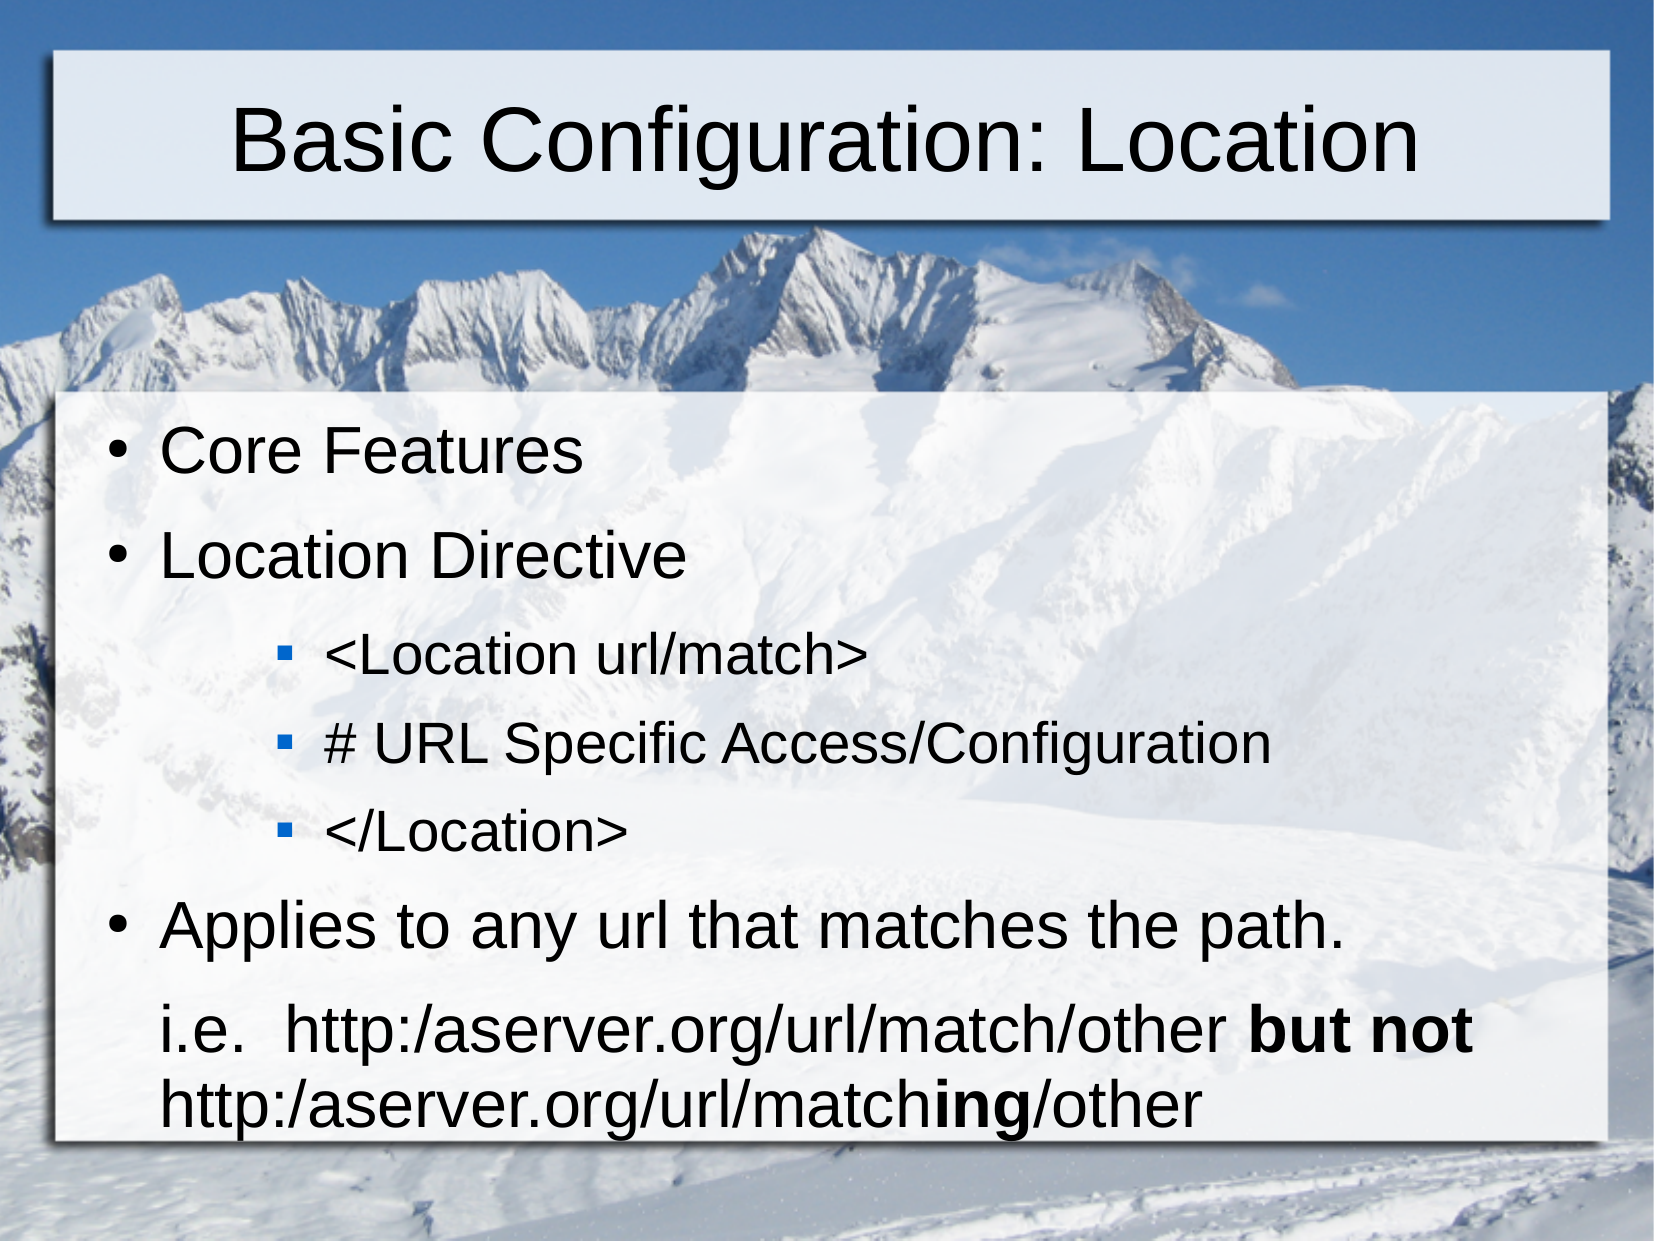

# Basic Configuration: Location
Core Features
Location Directive
<Location url/match>
# URL Specific Access/Configuration
</Location>
Applies to any url that matches the path.
i.e. http:/aserver.org/url/match/other but not http:/aserver.org/url/matching/other